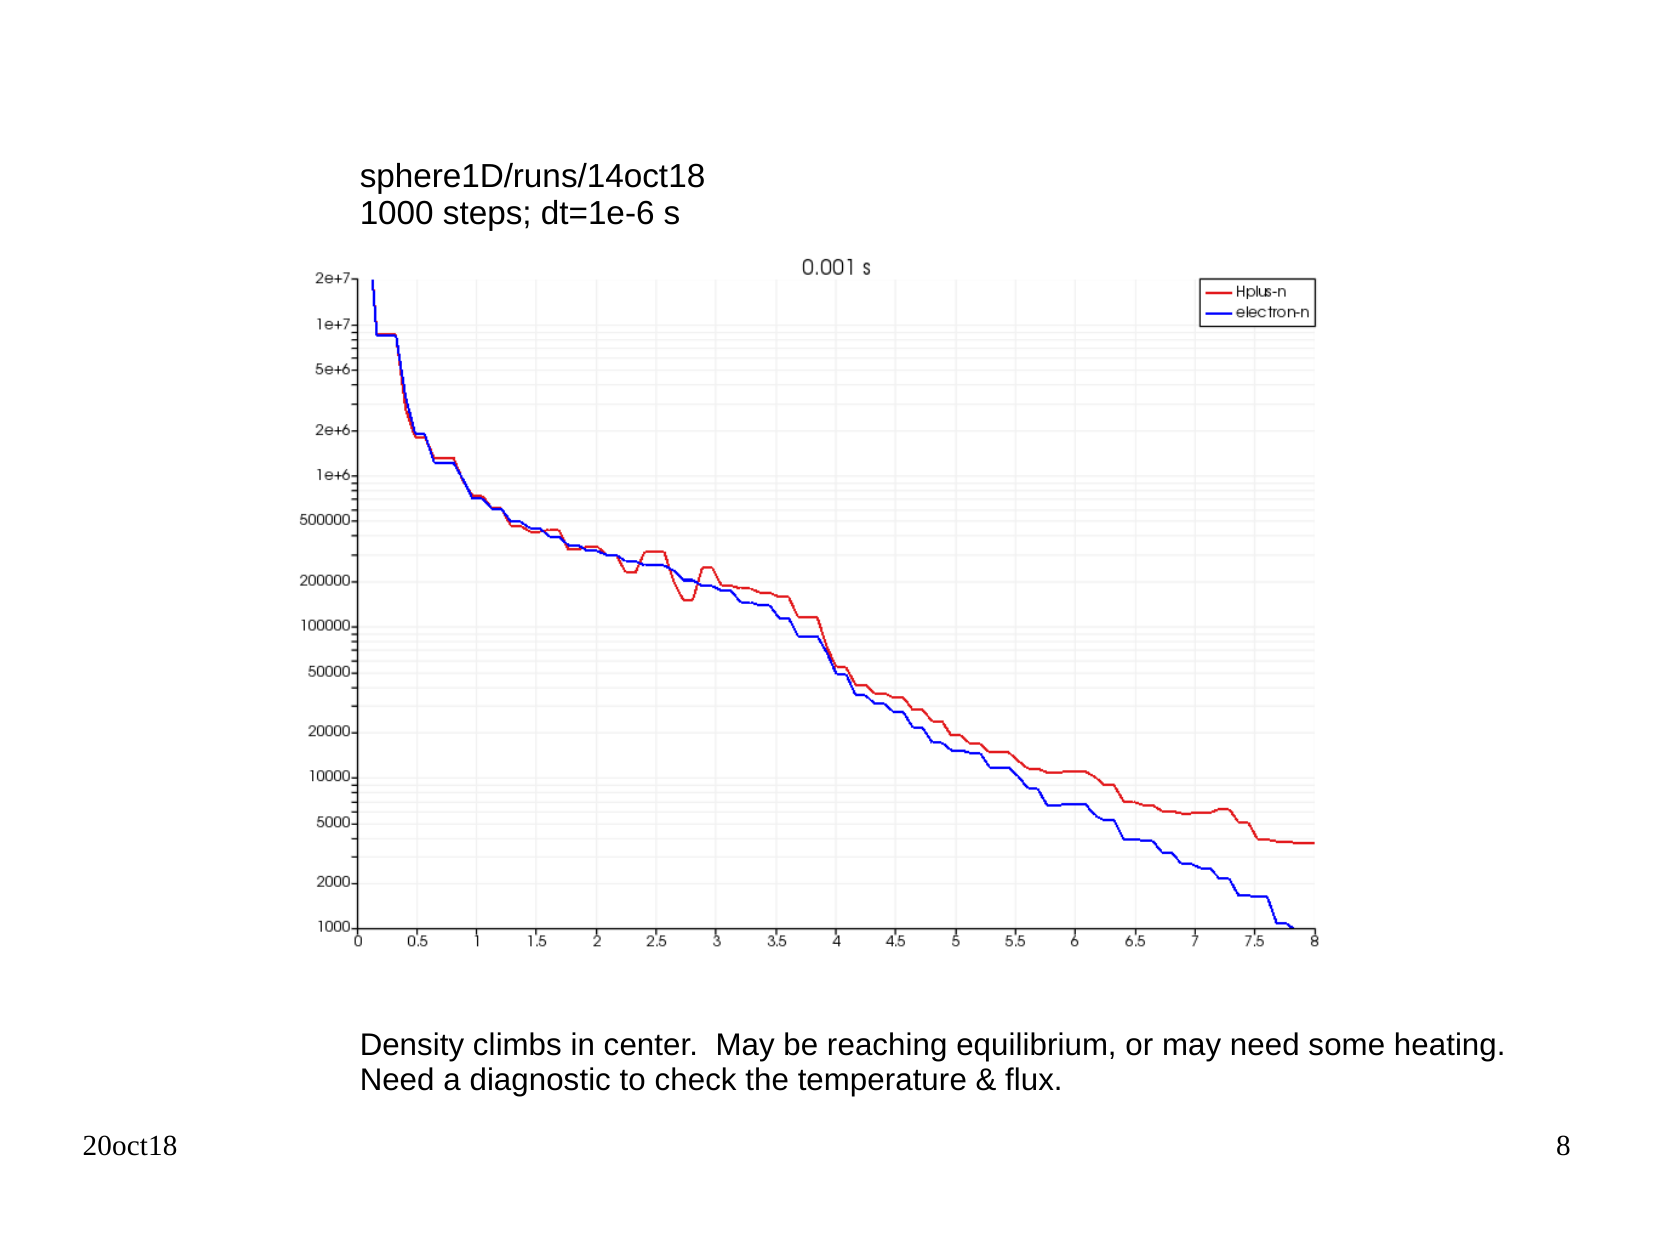

sphere1D/runs/14oct18
1000 steps; dt=1e-6 s
Density climbs in center. May be reaching equilibrium, or may need some heating.
Need a diagnostic to check the temperature & flux.
20oct18
8